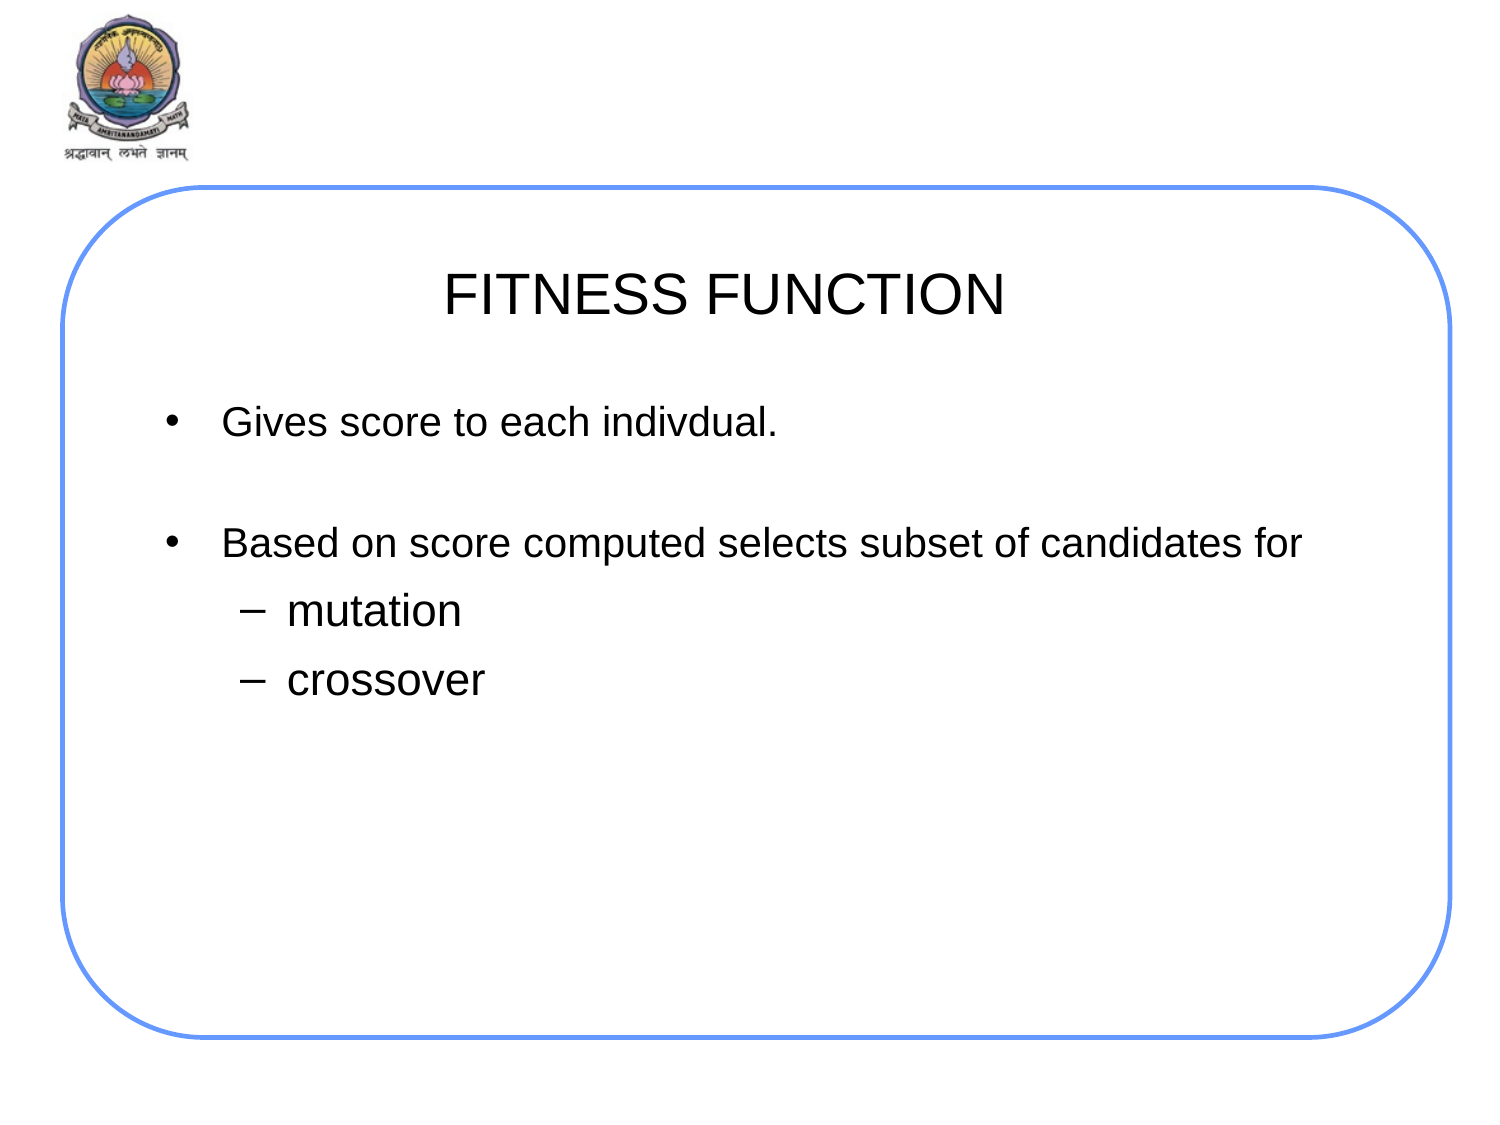

# FITNESS FUNCTION
Gives score to each indivdual.
Based on score computed selects subset of candidates for
mutation
crossover